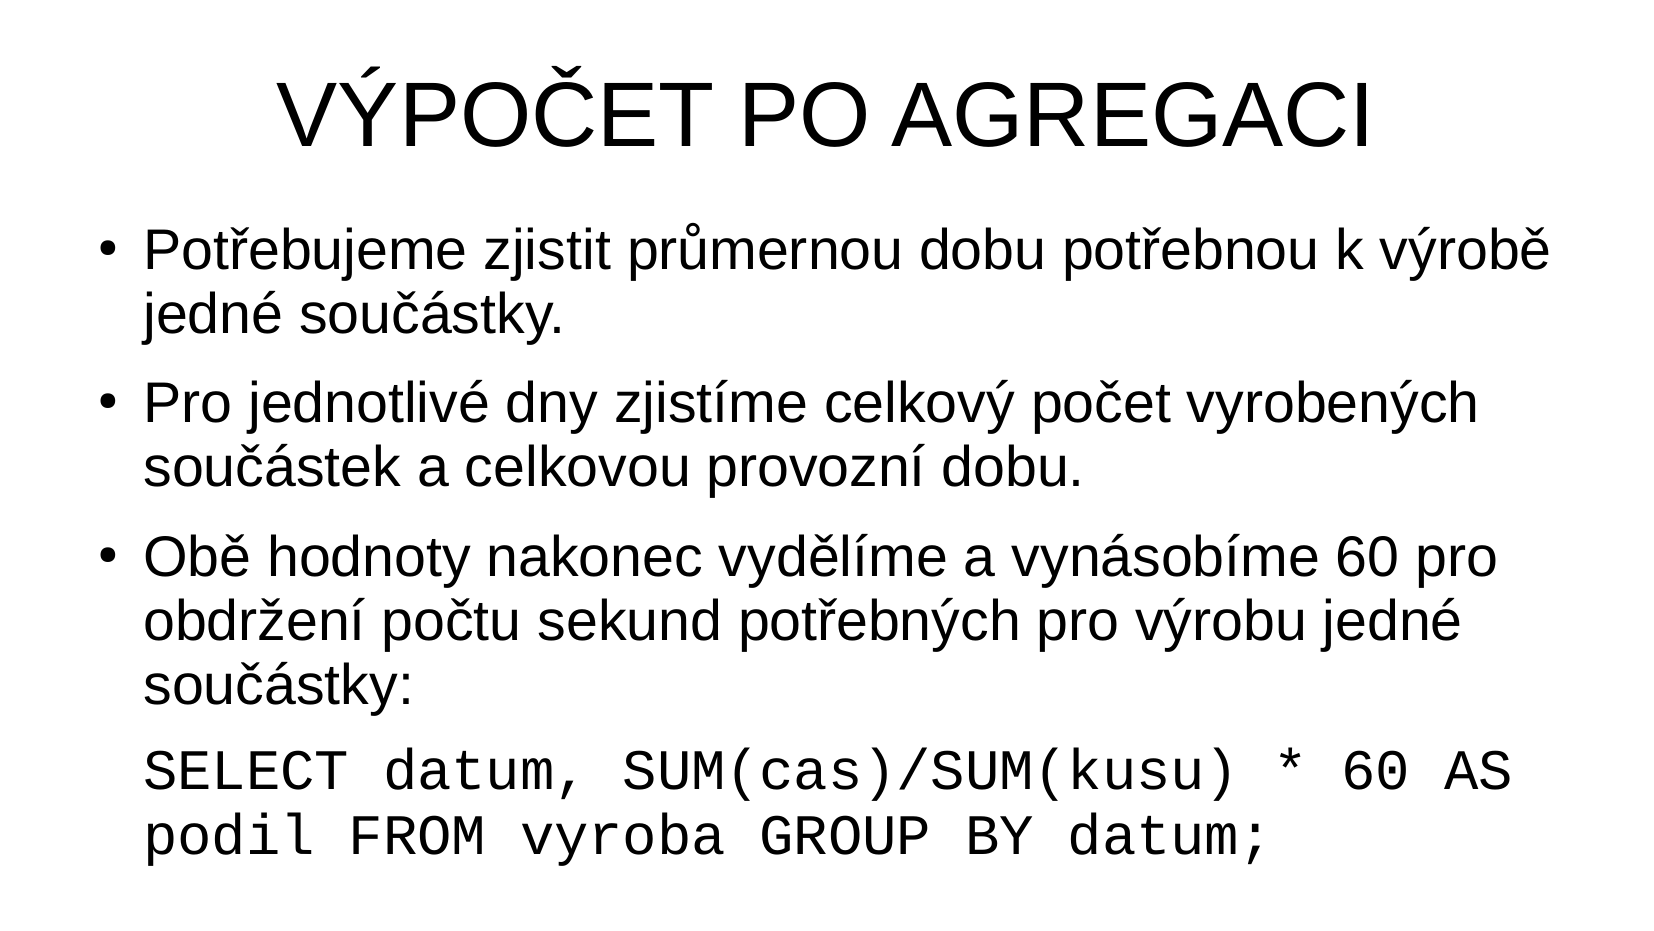

# VÝPOČET PO AGREGACI
Potřebujeme zjistit průmernou dobu potřebnou k výrobě jedné součástky.
Pro jednotlivé dny zjistíme celkový počet vyrobených součástek a celkovou provozní dobu.
Obě hodnoty nakonec vydělíme a vynásobíme 60 pro obdržení počtu sekund potřebných pro výrobu jedné součástky:
SELECT datum, SUM(cas)/SUM(kusu) * 60 AS podil FROM vyroba GROUP BY datum;